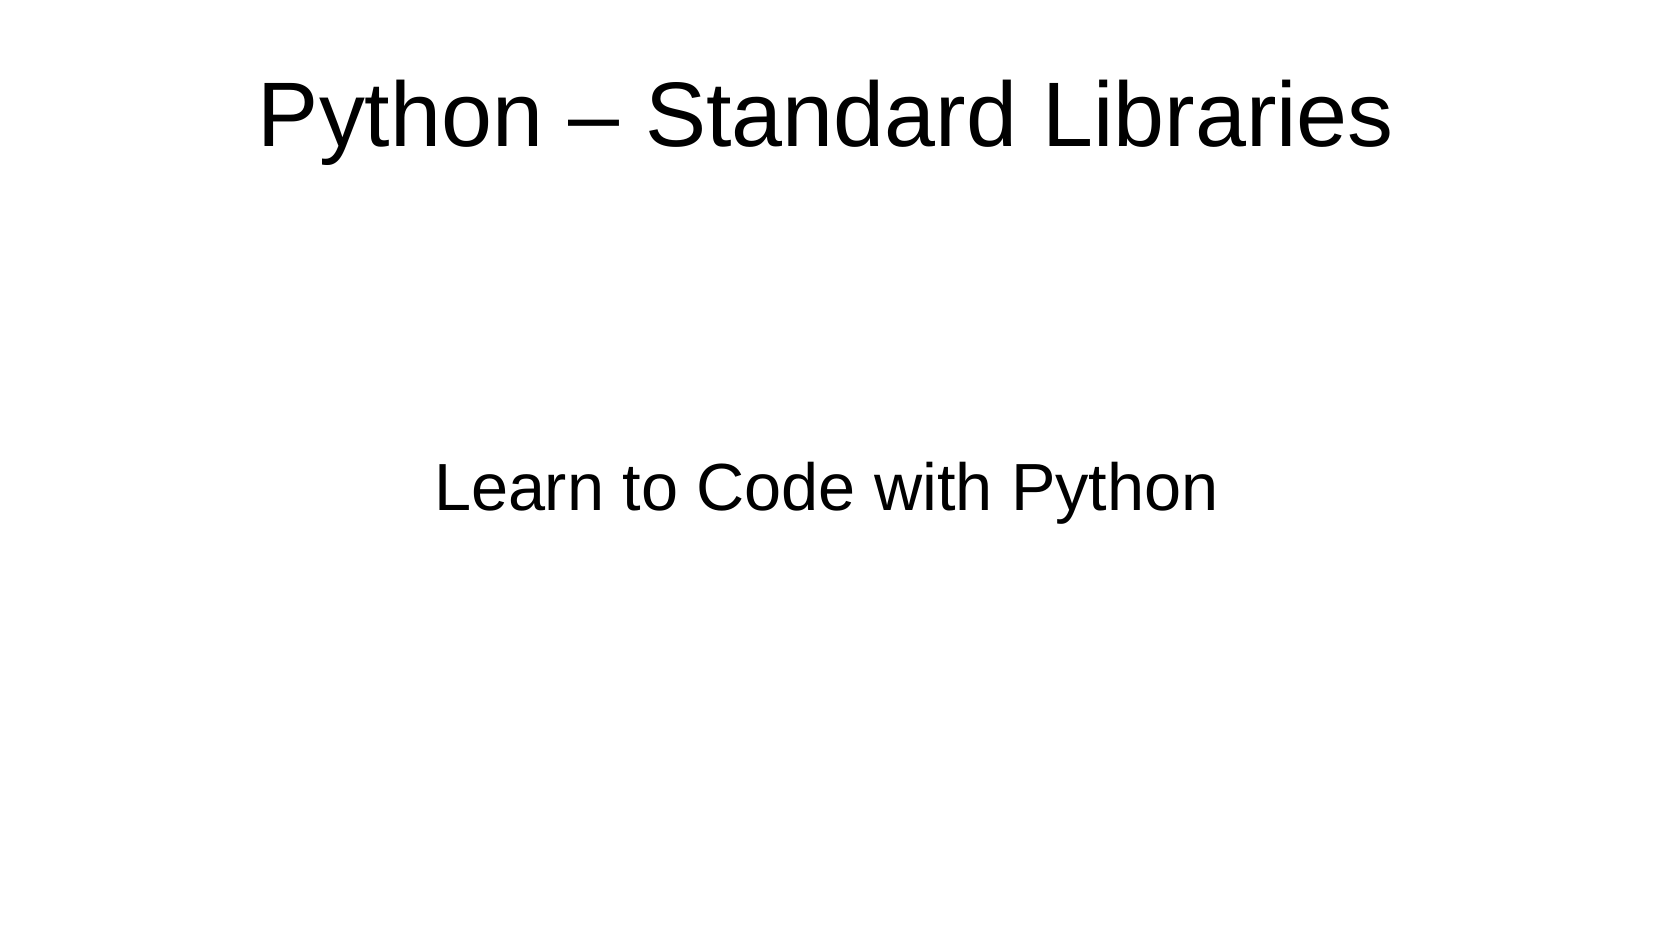

# Python – Standard Libraries
Learn to Code with Python